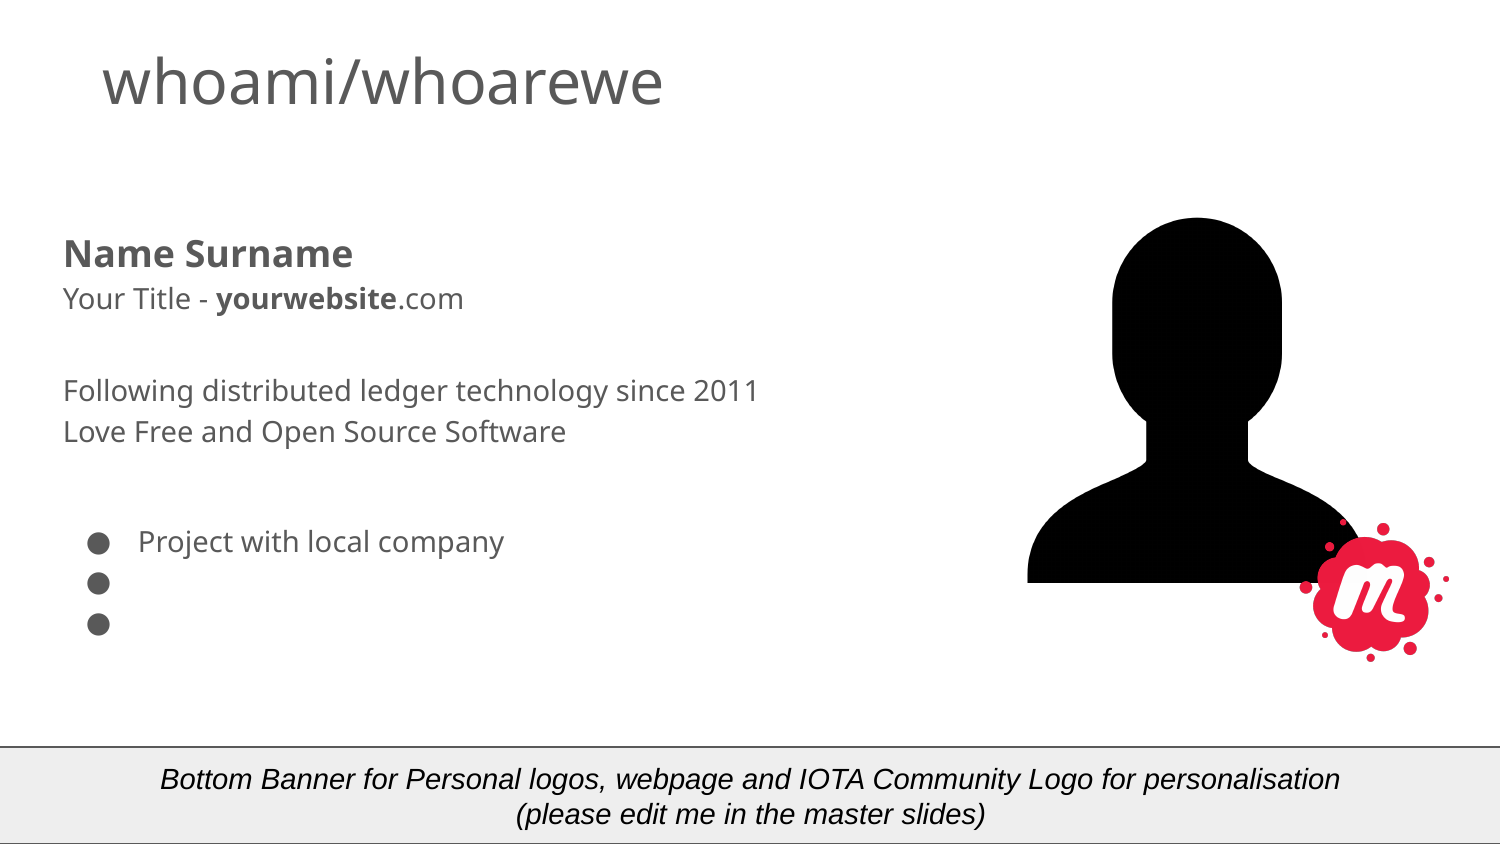

whoami/whoarewe
Name Surname
Your Title - yourwebsite.com
Following distributed ledger technology since 2011
Love Free and Open Source Software
Project with local company